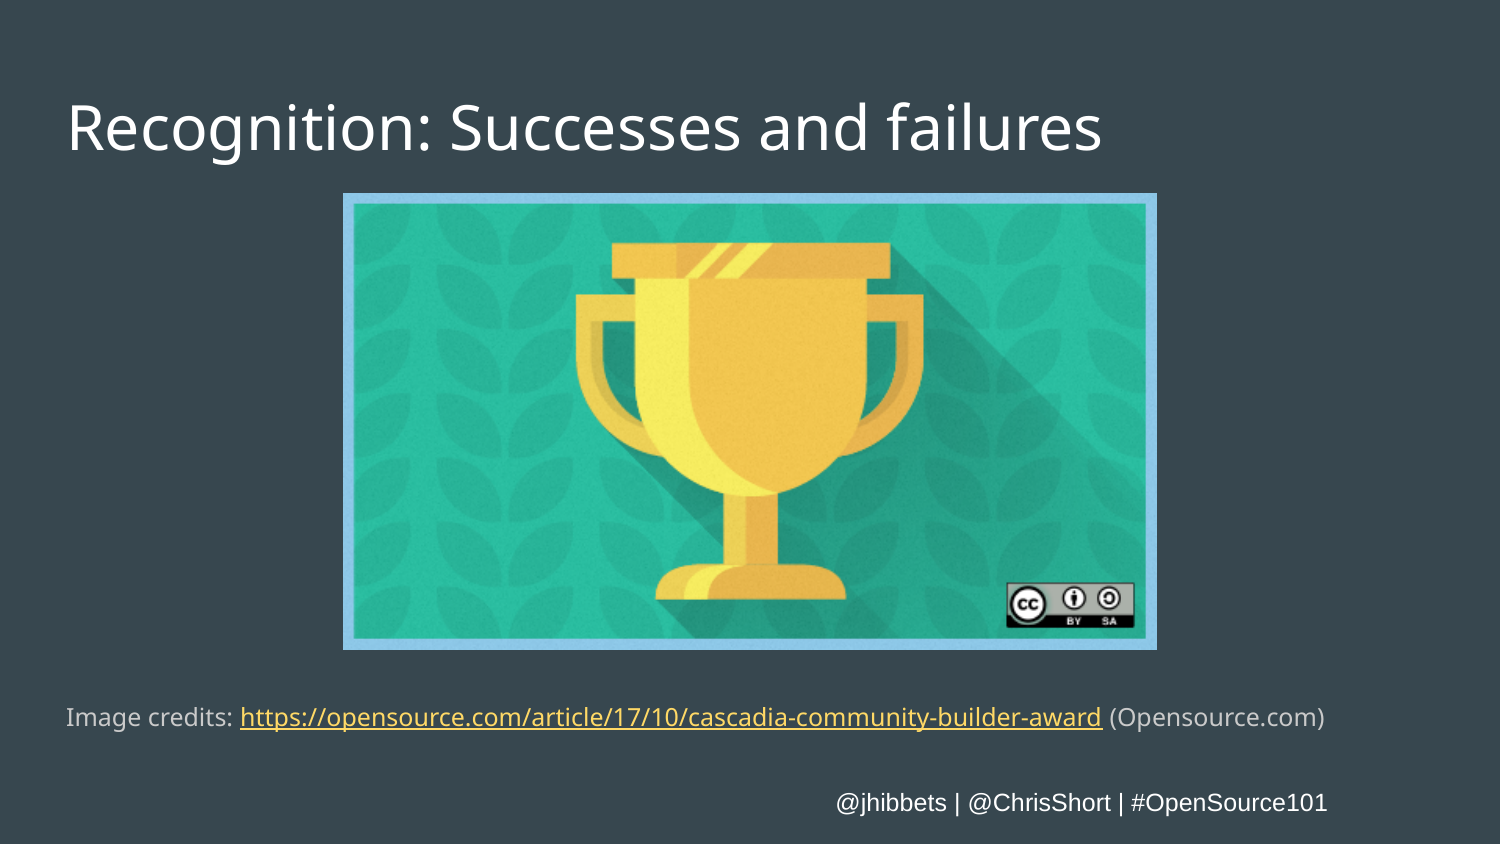

# Recognition: Successes and failures
Image credits: https://opensource.com/article/17/10/cascadia-community-builder-award (Opensource.com)